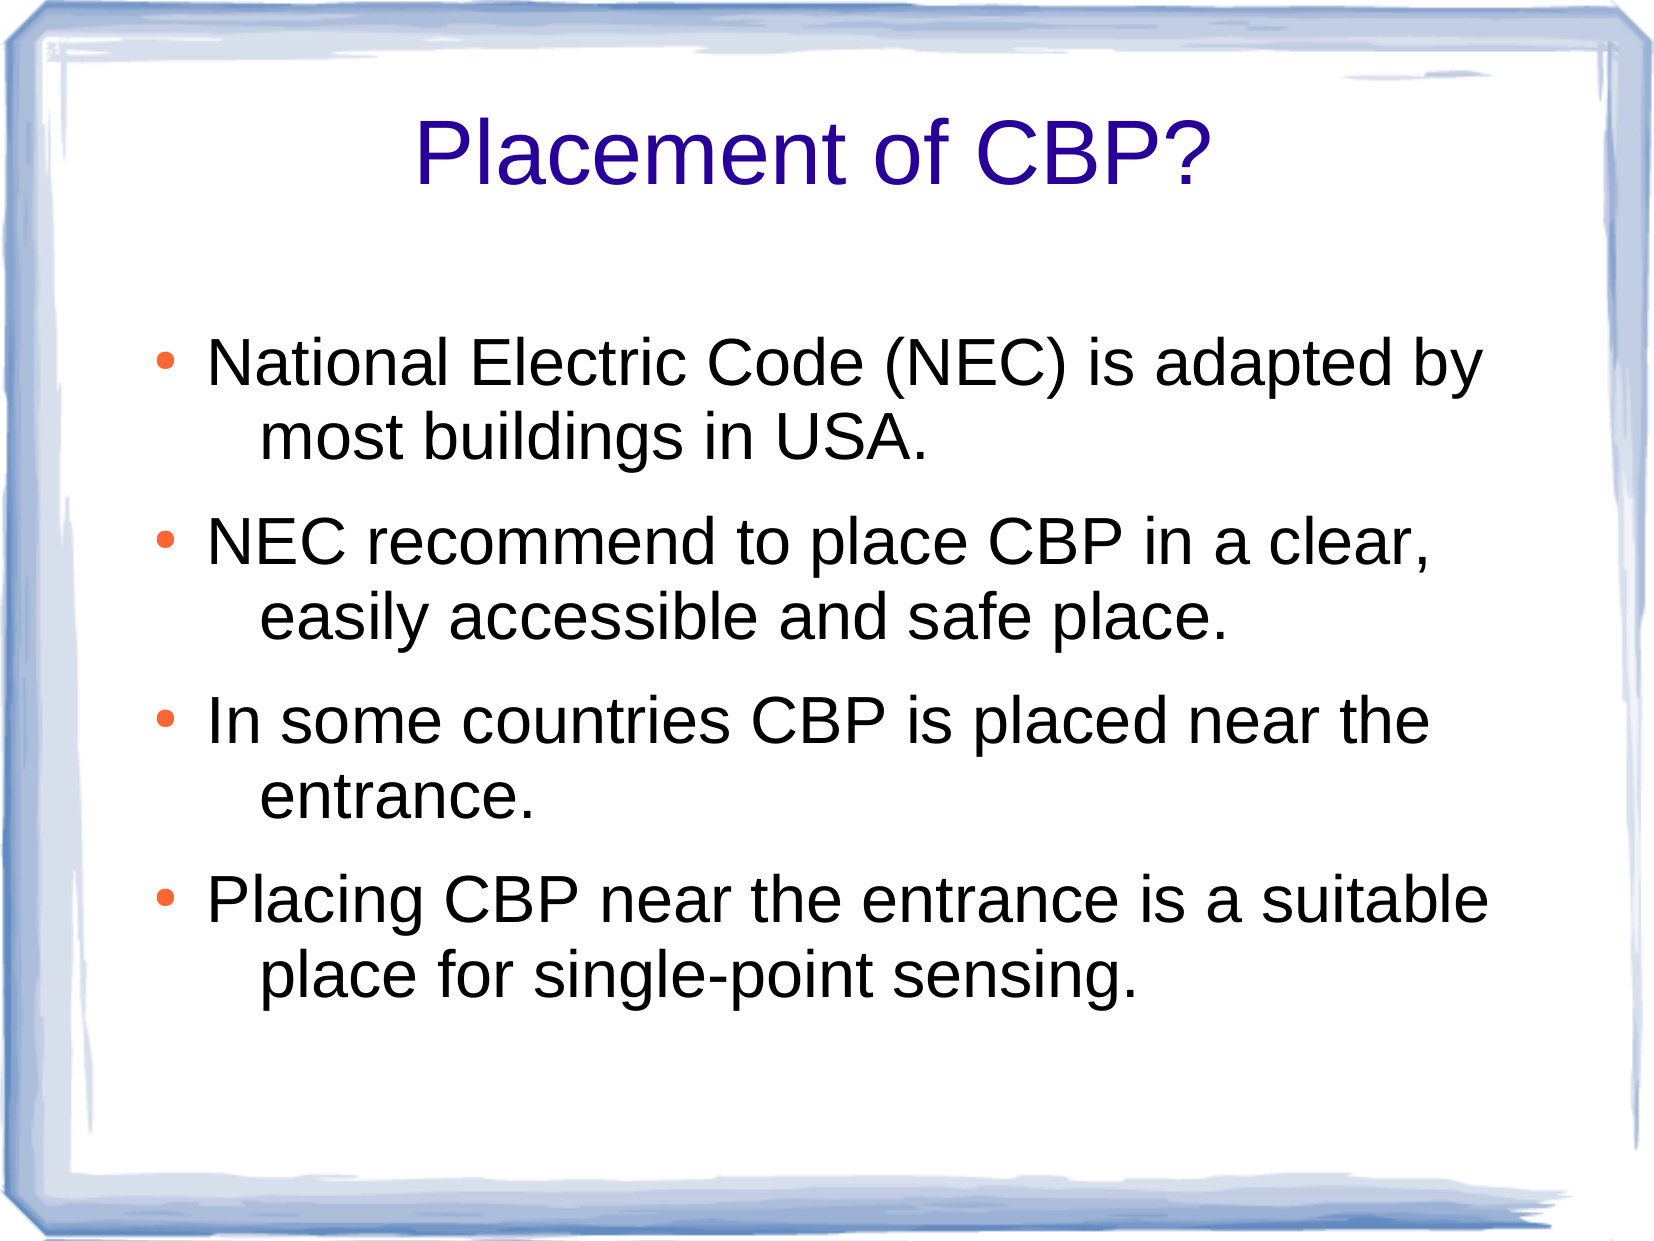

# Placement of CBP?
National Electric Code (NEC) is adapted by most buildings in USA.
NEC recommend to place CBP in a clear, easily accessible and safe place.
In some countries CBP is placed near the entrance.
Placing CBP near the entrance is a suitable place for single-point sensing.